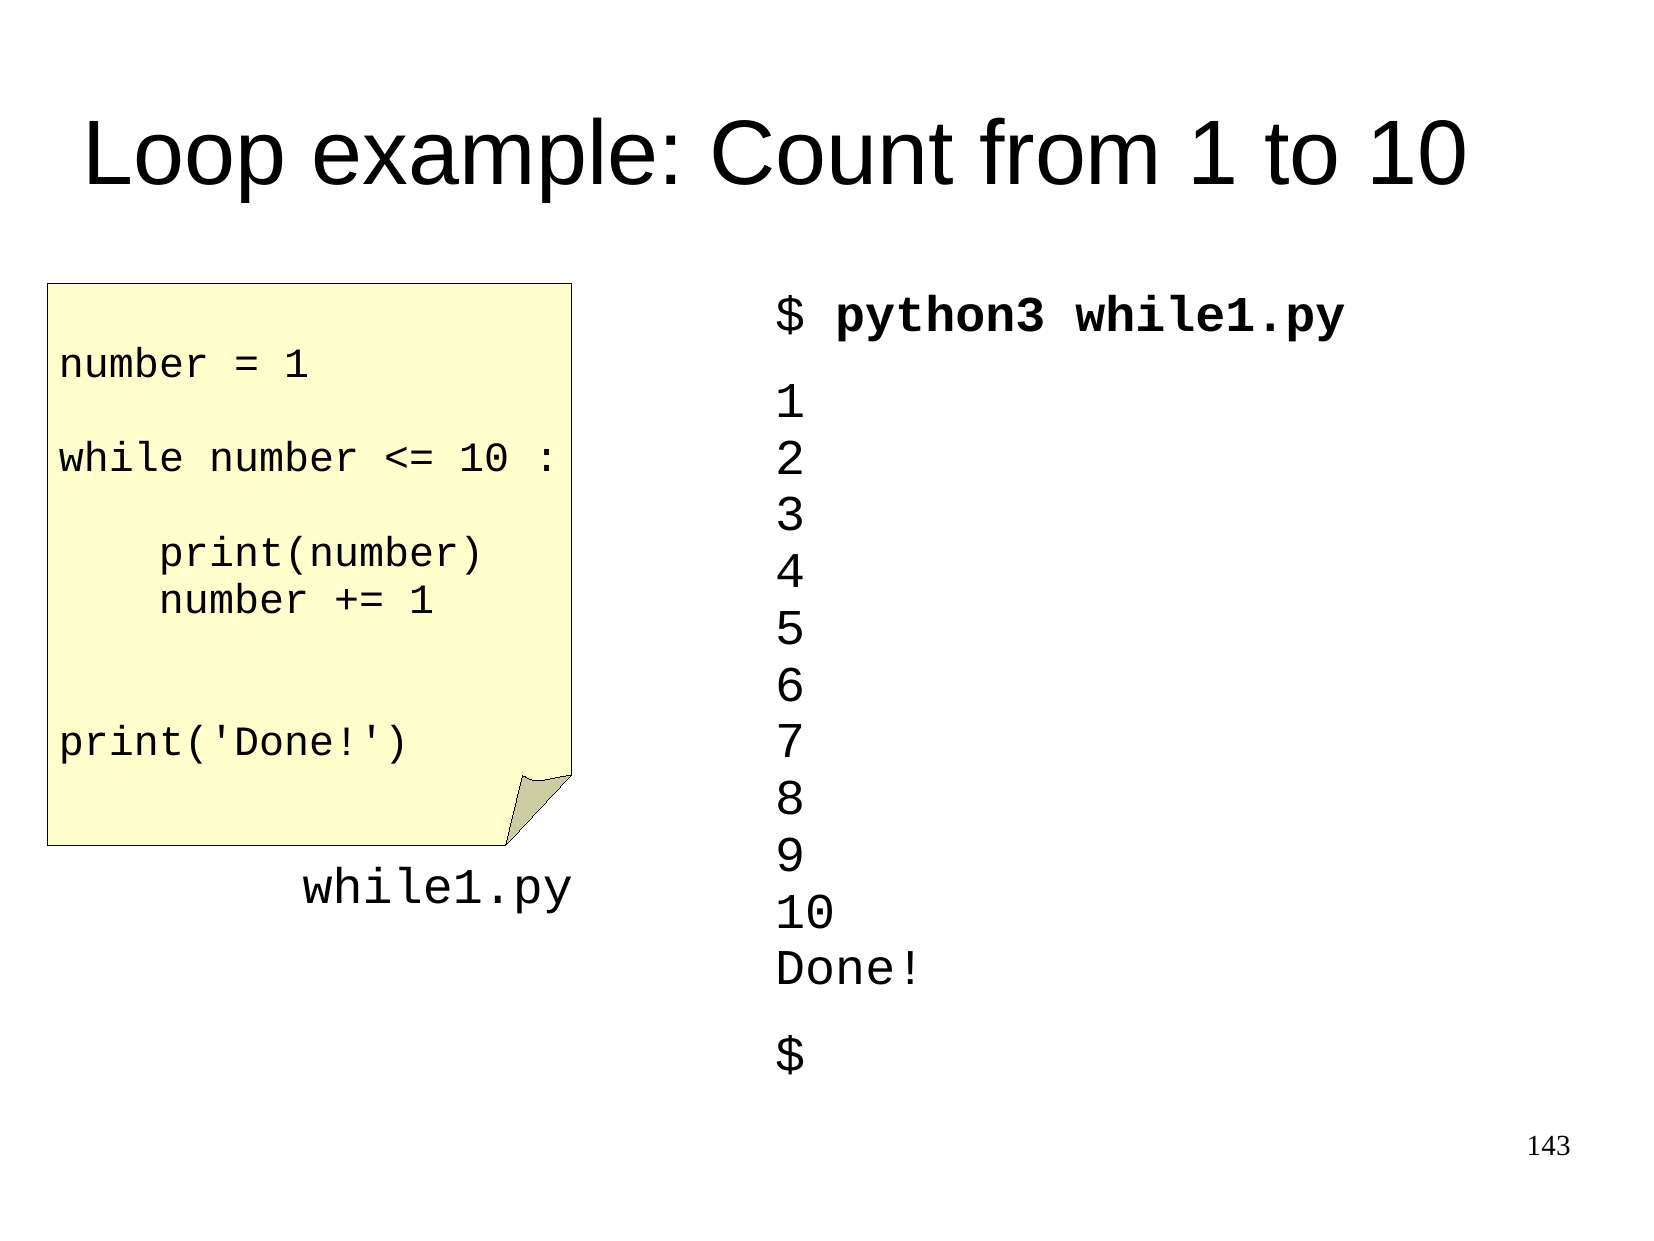

# Loop example: Count from 1 to 10
number = 1
while number <= 10 :
 print(number)
 number += 1
print('Done!')
$
python3 while1.py
1
2
3
4
5
6
7
8
9
10
Done!
while1.py
$
143